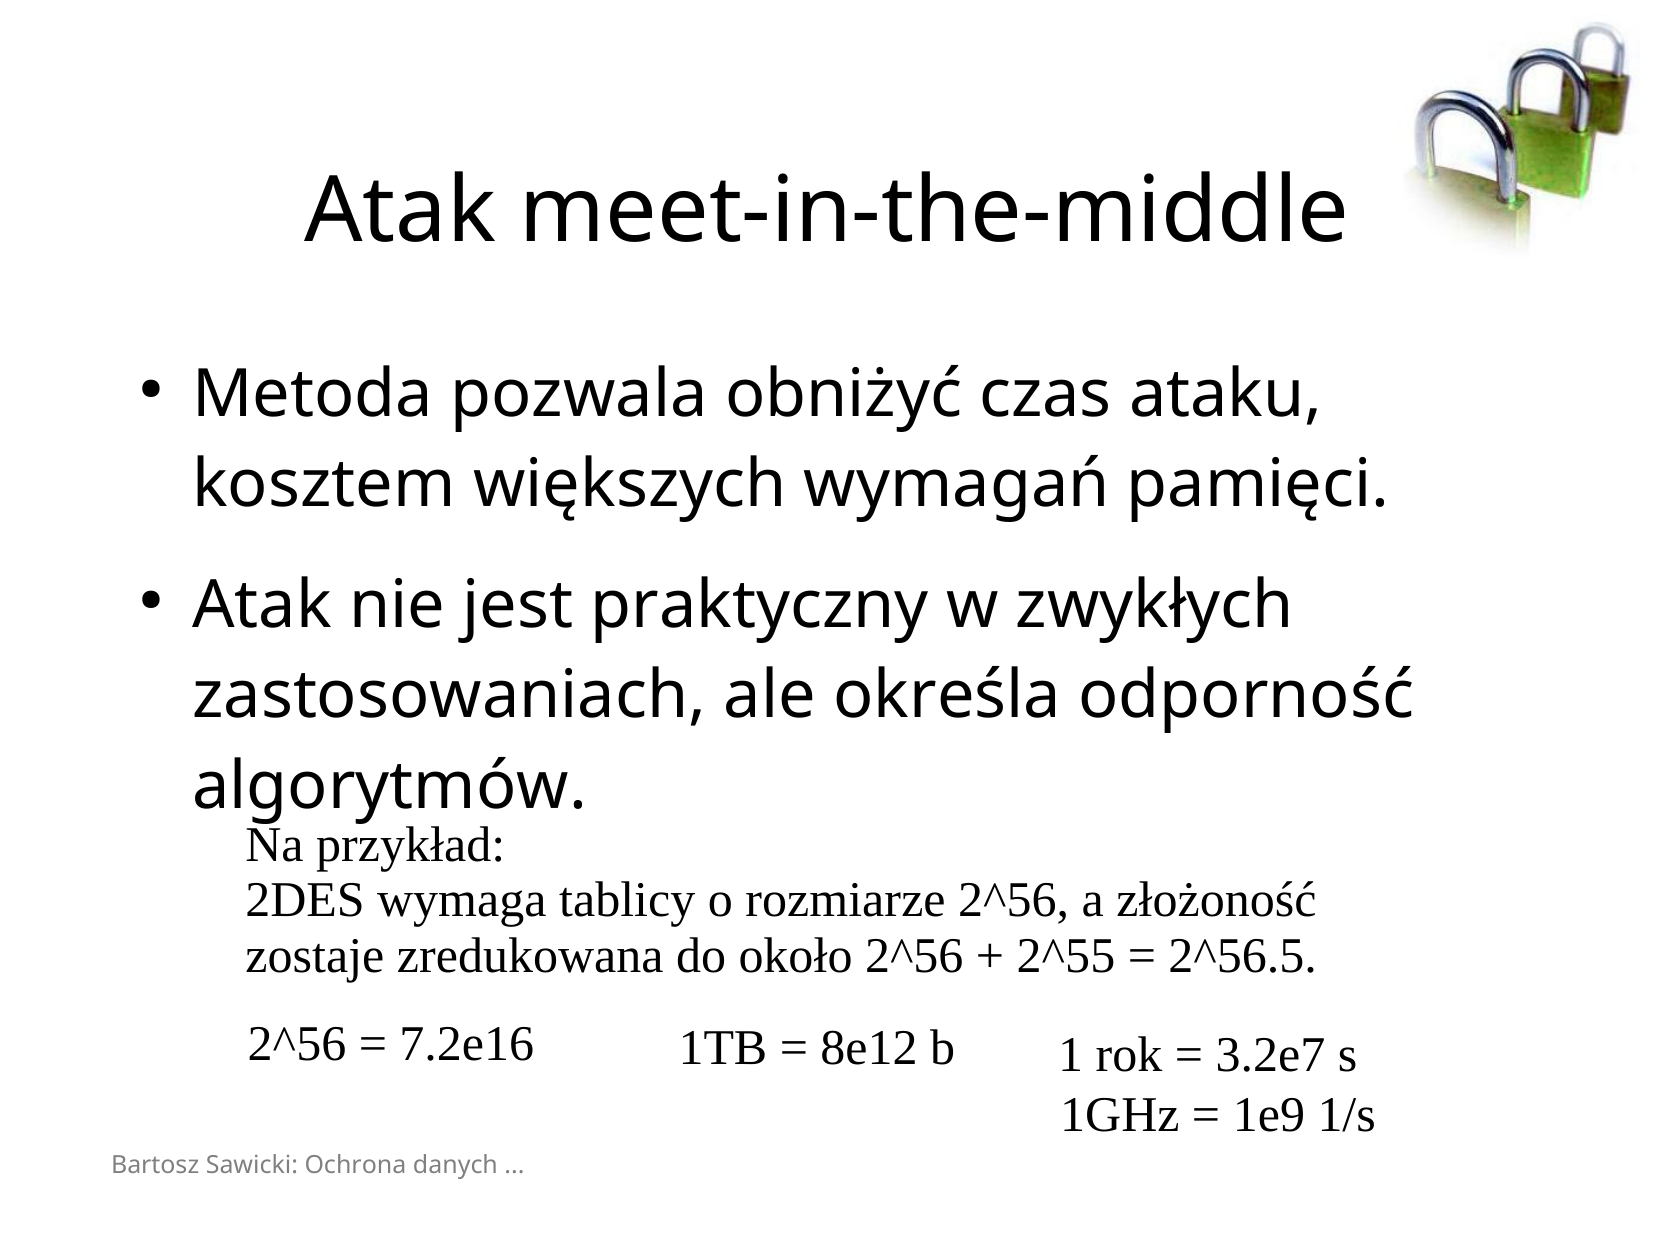

# Atak meet-in-the-middle
Metoda pozwala obniżyć czas ataku, kosztem większych wymagań pamięci.
Atak nie jest praktyczny w zwykłych zastosowaniach, ale określa odporność algorytmów.
Na przykład:
2DES wymaga tablicy o rozmiarze 2^56, a złożoność zostaje zredukowana do około 2^56 + 2^55 = 2^56.5.
2^56 = 7.2e16
1TB = 8e12 b
1 rok = 3.2e7 s
1GHz = 1e9 1/s